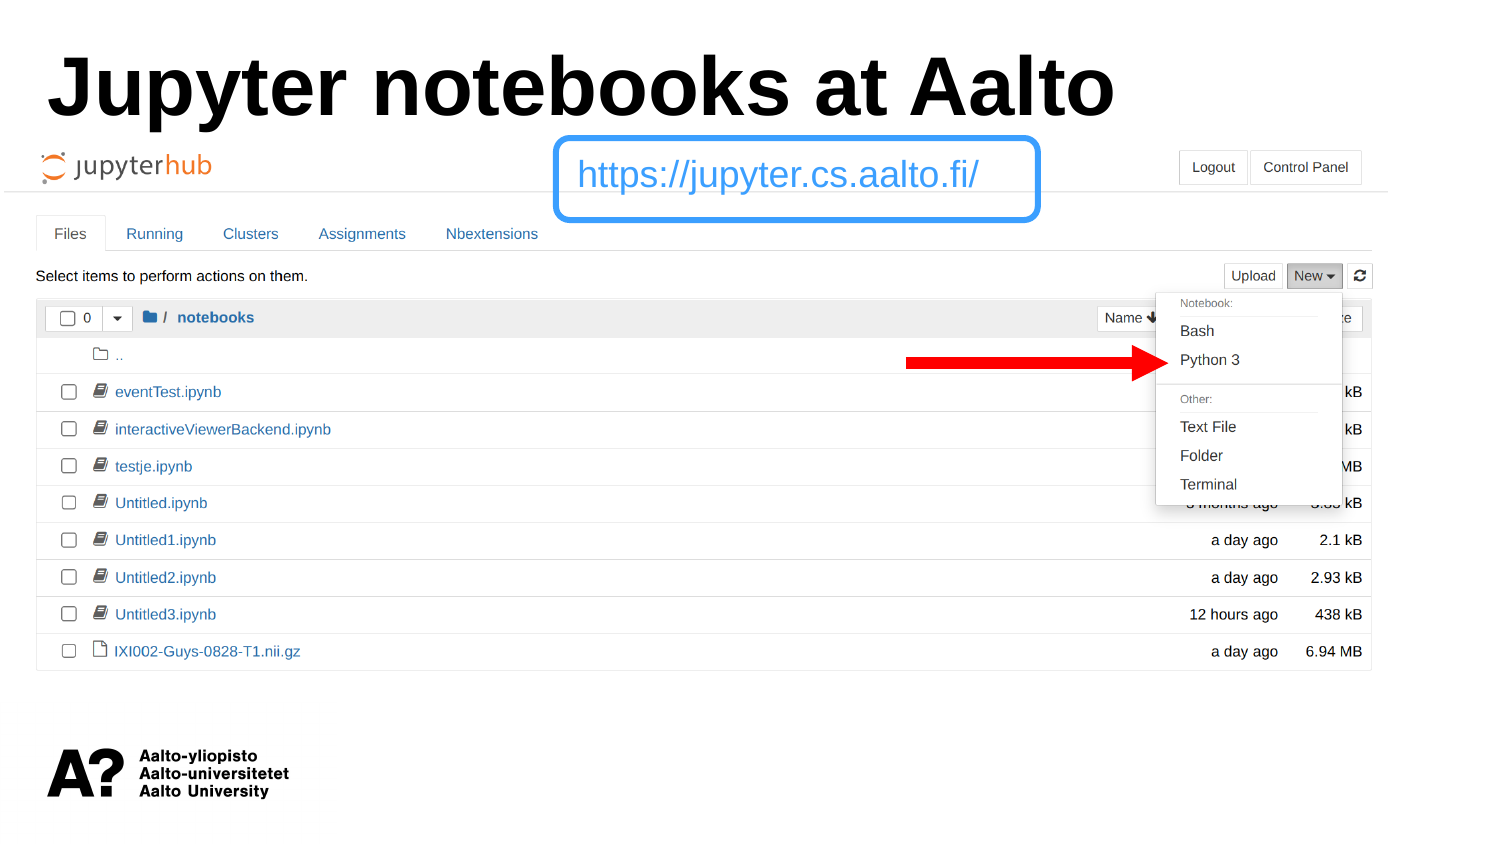

# Jupyter notebooks at Aalto
https://jupyter.cs.aalto.fi/
Text